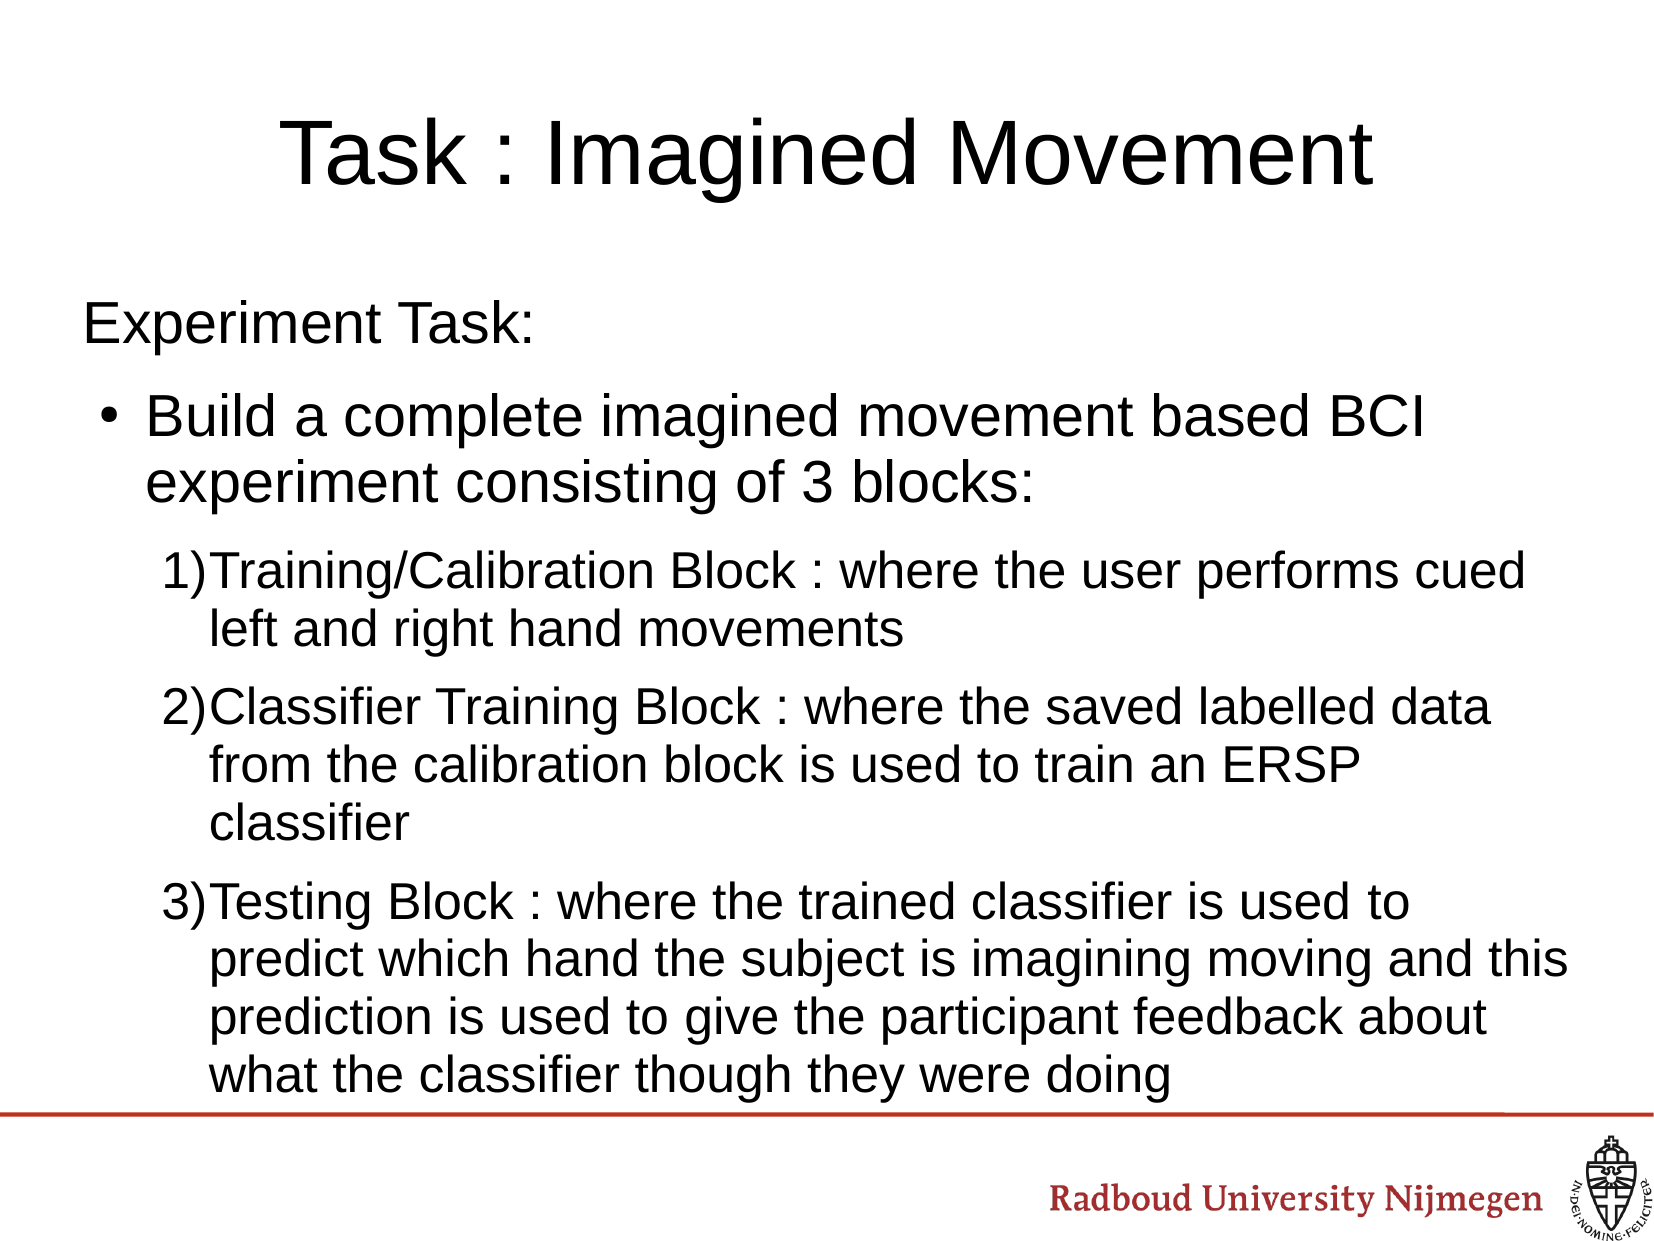

# Task : Imagined Movement
Experiment Task:
Build a complete imagined movement based BCI experiment consisting of 3 blocks:
Training/Calibration Block : where the user performs cued left and right hand movements
Classifier Training Block : where the saved labelled data from the calibration block is used to train an ERSP classifier
Testing Block : where the trained classifier is used to predict which hand the subject is imagining moving and this prediction is used to give the participant feedback about what the classifier though they were doing